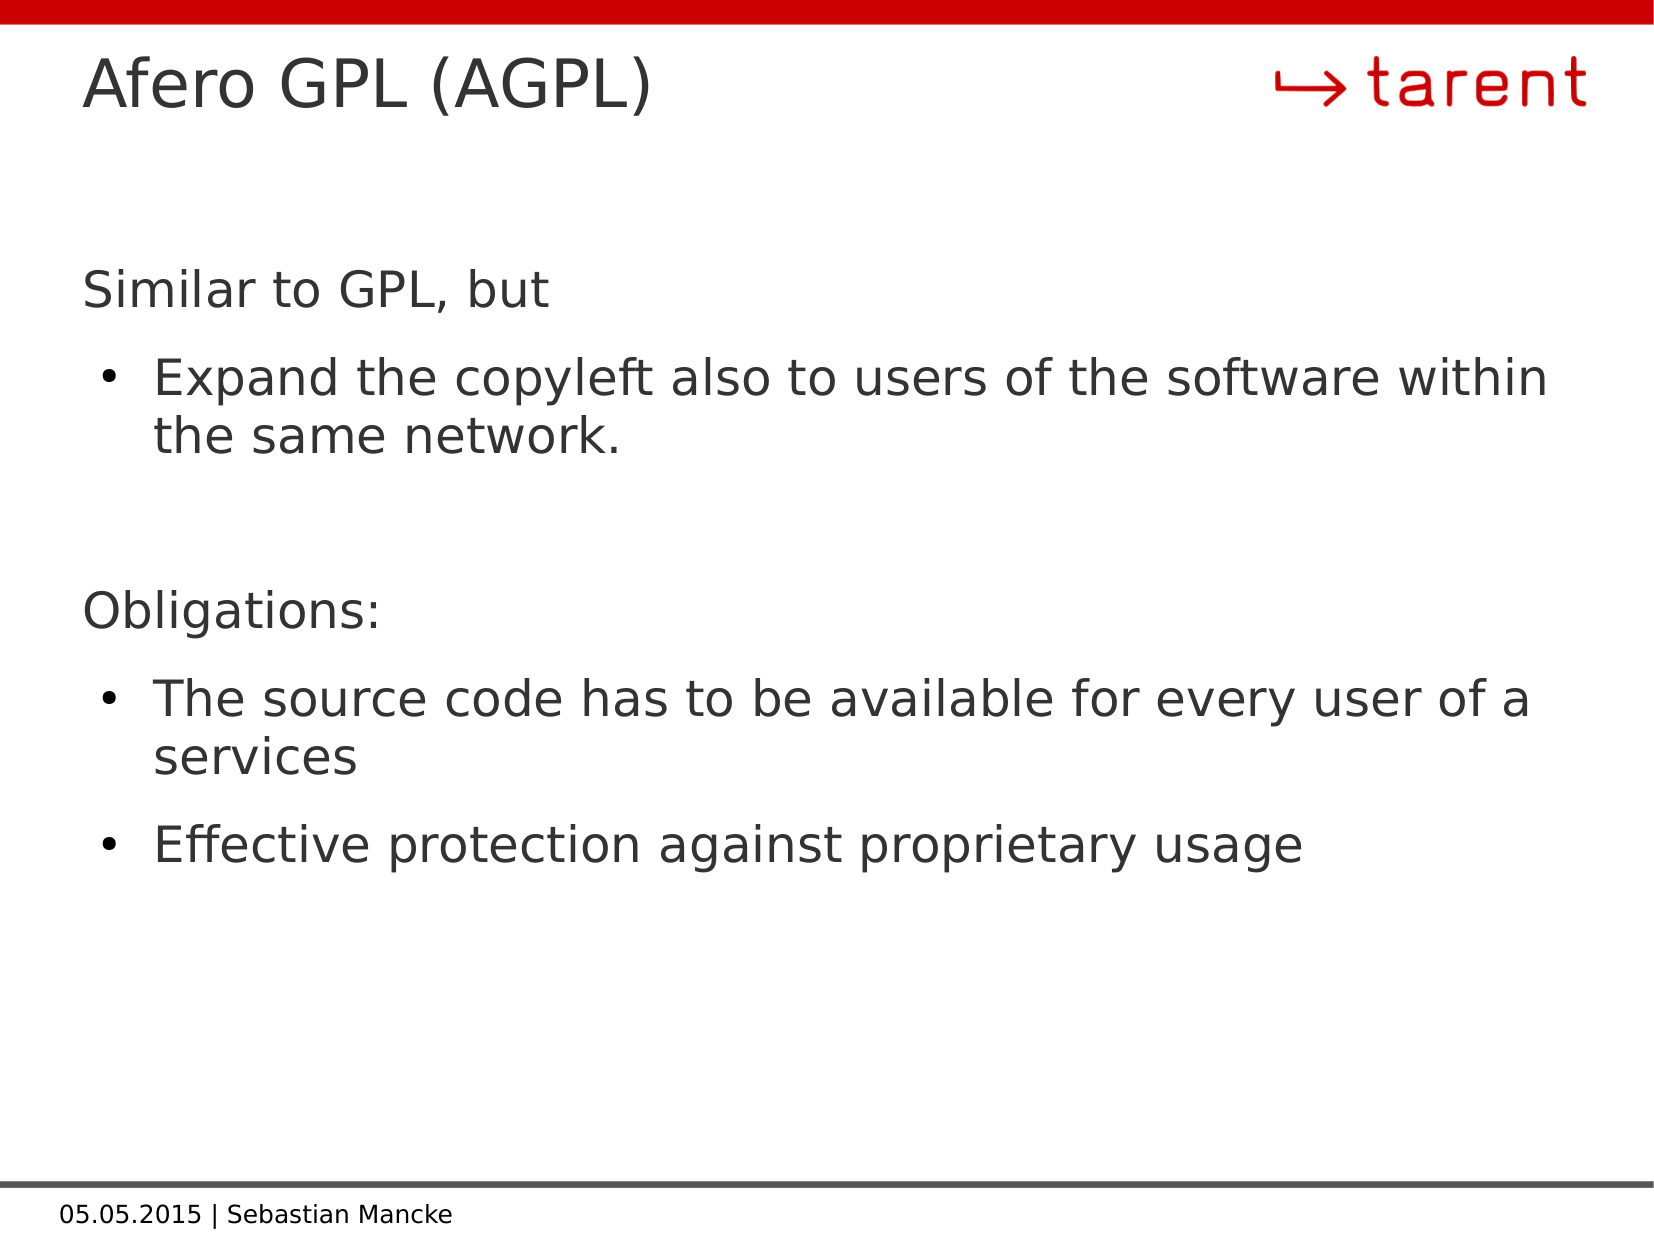

# Afero GPL (AGPL)
Similar to GPL, but
Expand the copyleft also to users of the software within the same network.
Obligations:
The source code has to be available for every user of a services
Effective protection against proprietary usage